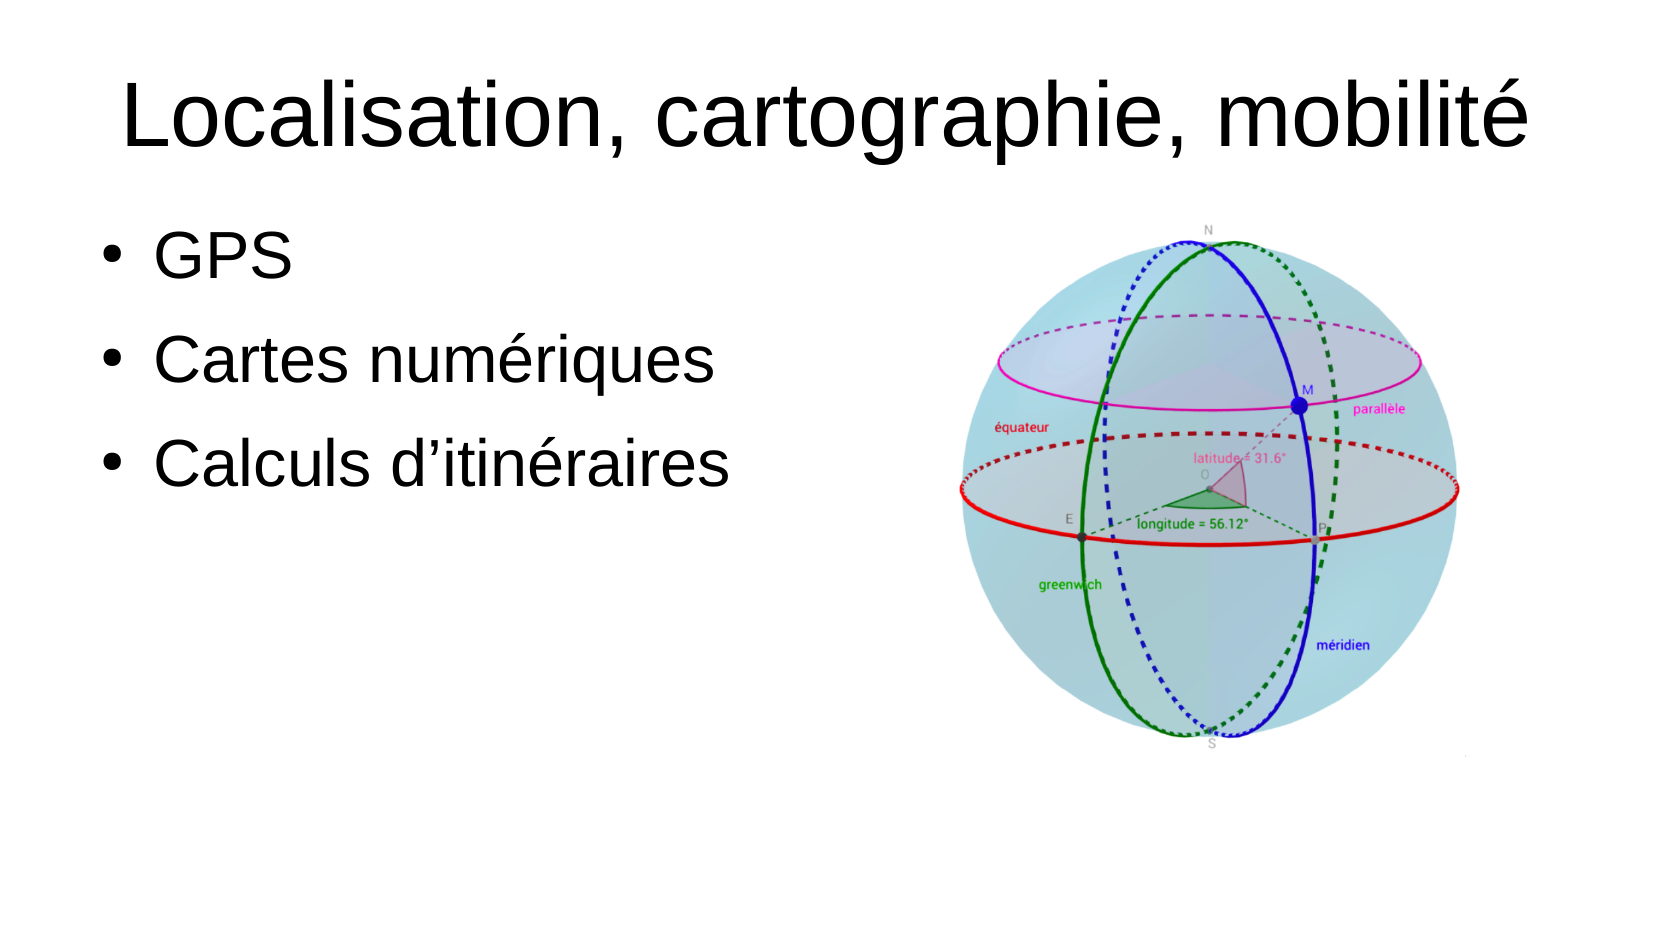

# Localisation, cartographie, mobilité
GPS
Cartes numériques
Calculs d’itinéraires